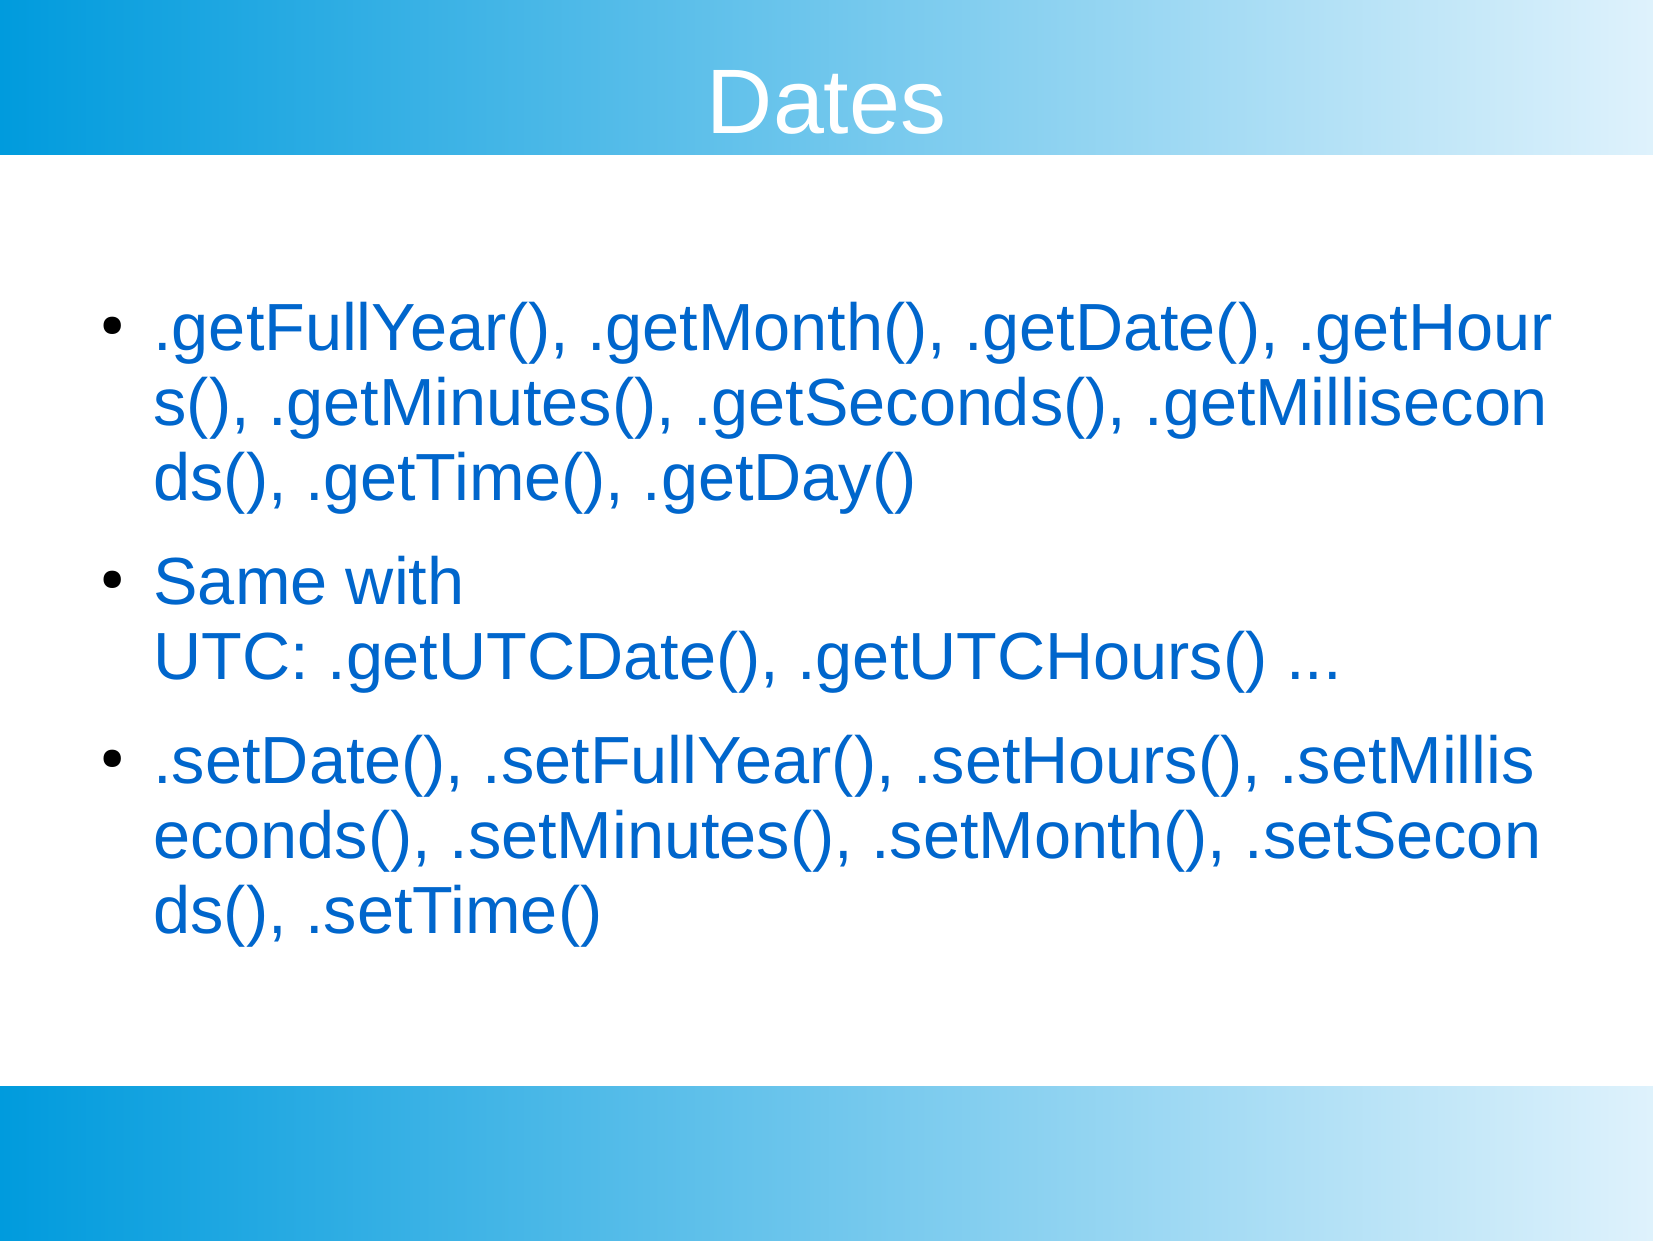

# Dates
.getFullYear(), .getMonth(), .getDate(), .getHours(), .getMinutes(), .getSeconds(), .getMilliseconds(), .getTime(), .getDay()
Same with UTC: .getUTCDate(), .getUTCHours() ...
.setDate(), .setFullYear(), .setHours(), .setMilliseconds(), .setMinutes(), .setMonth(), .setSeconds(), .setTime()